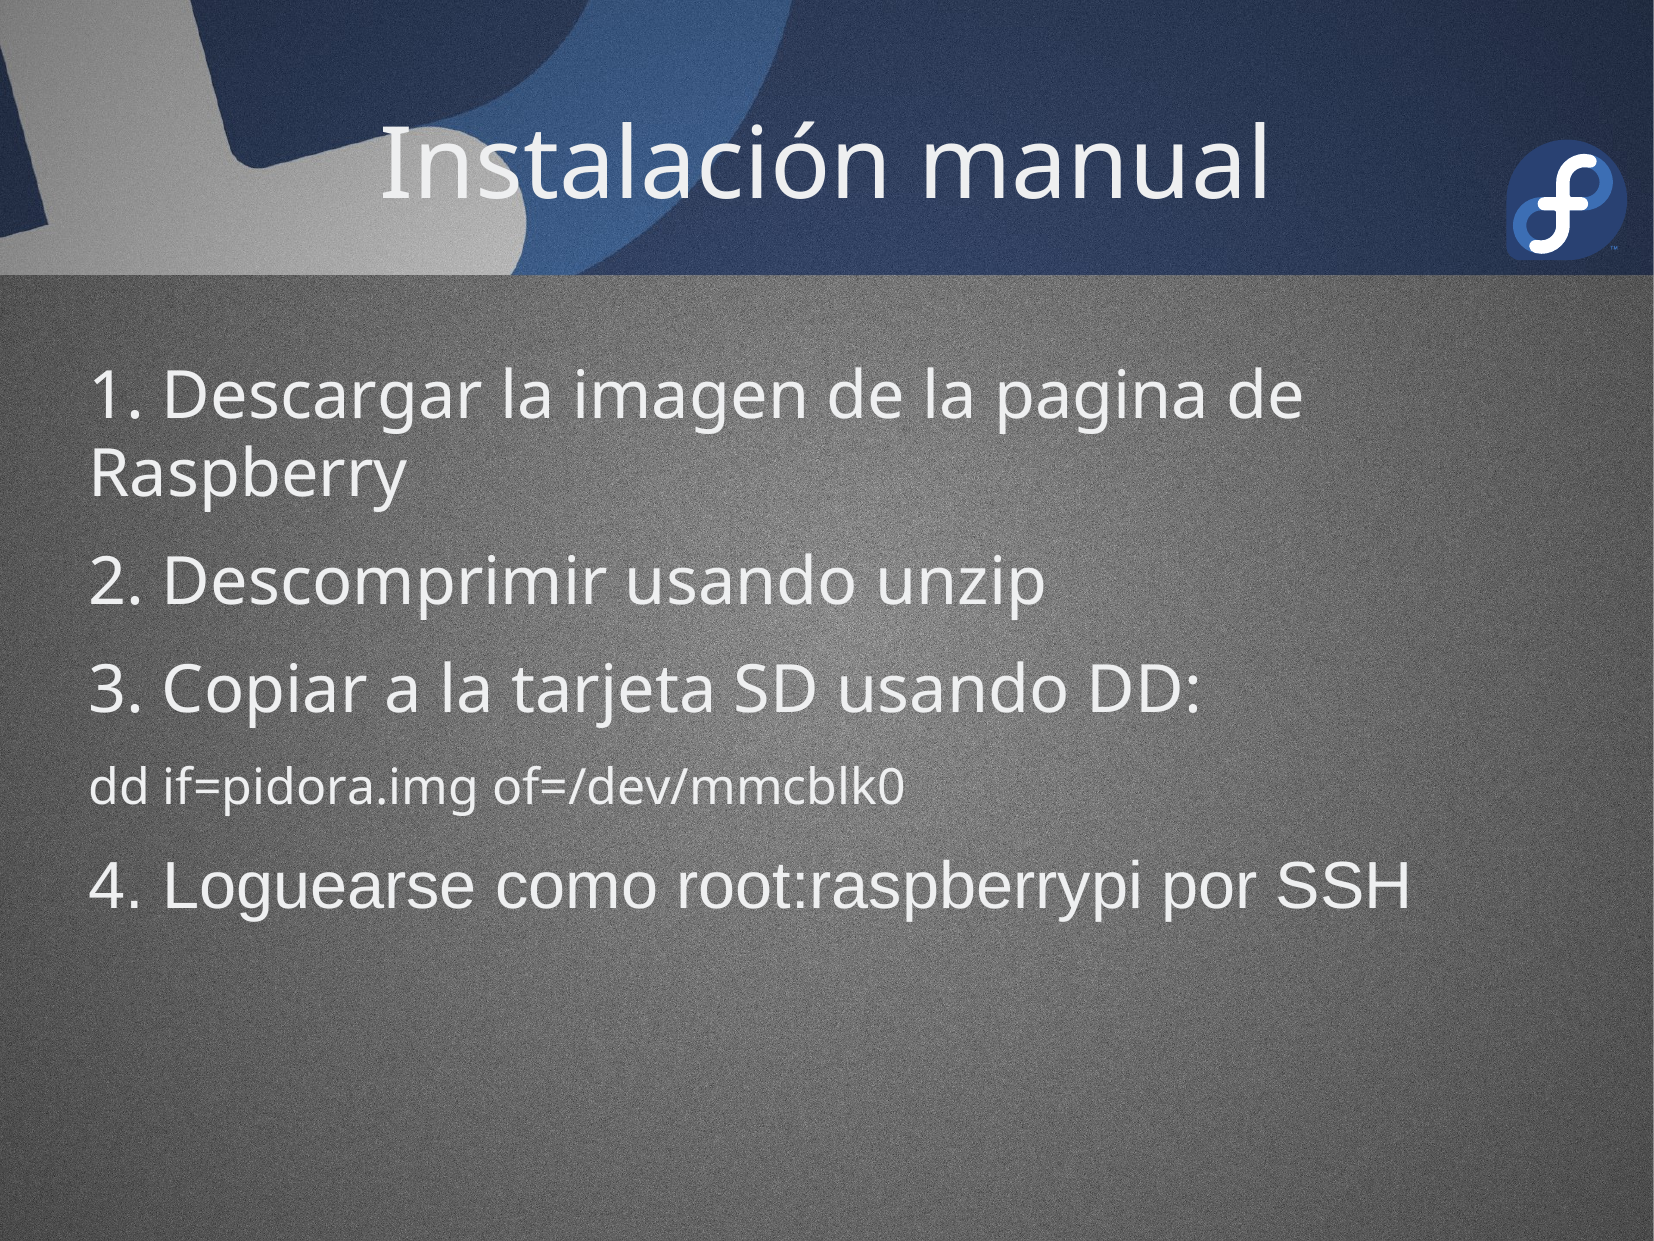

Instalación manual
1. Descargar la imagen de la pagina de Raspberry
2. Descomprimir usando unzip
3. Copiar a la tarjeta SD usando DD:
dd if=pidora.img of=/dev/mmcblk0
4. Loguearse como root:raspberrypi por SSH